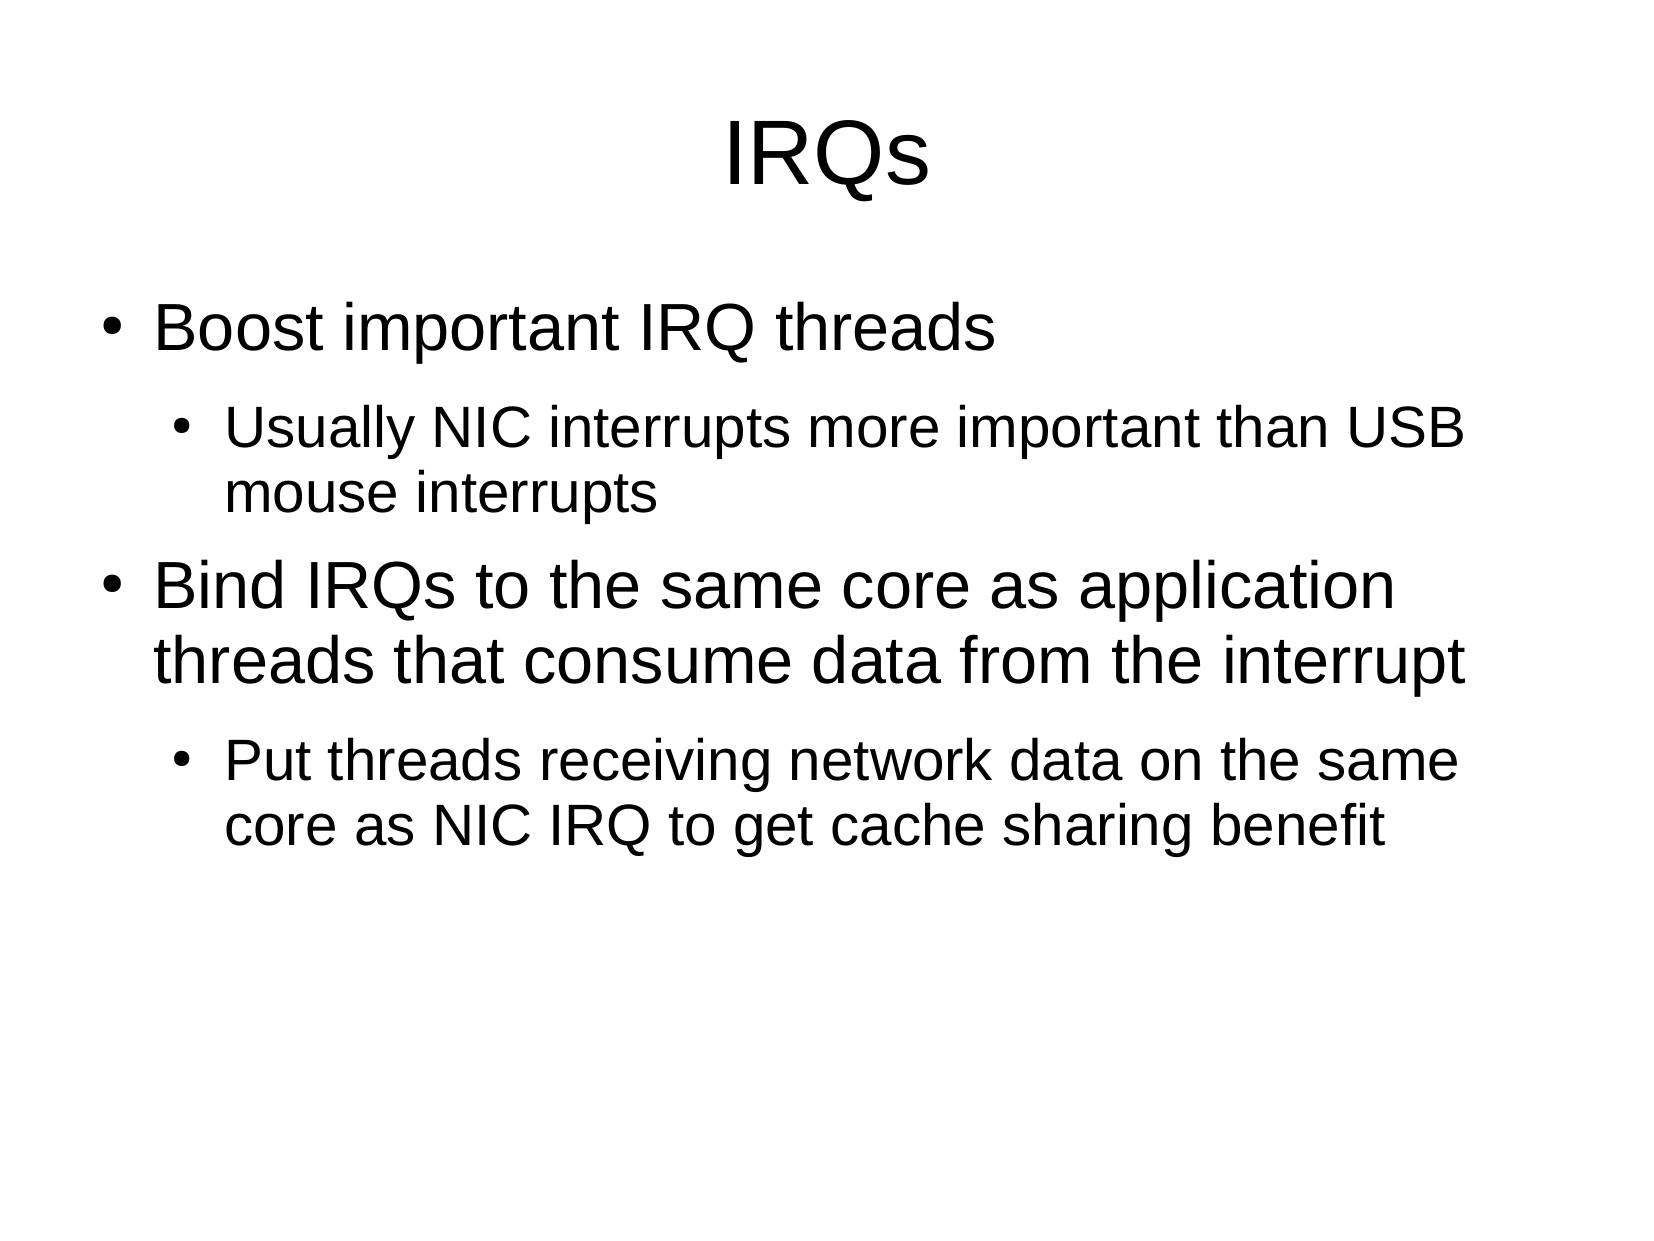

# IRQs
Boost important IRQ threads
Usually NIC interrupts more important than USB mouse interrupts
Bind IRQs to the same core as application threads that consume data from the interrupt
Put threads receiving network data on the same core as NIC IRQ to get cache sharing benefit